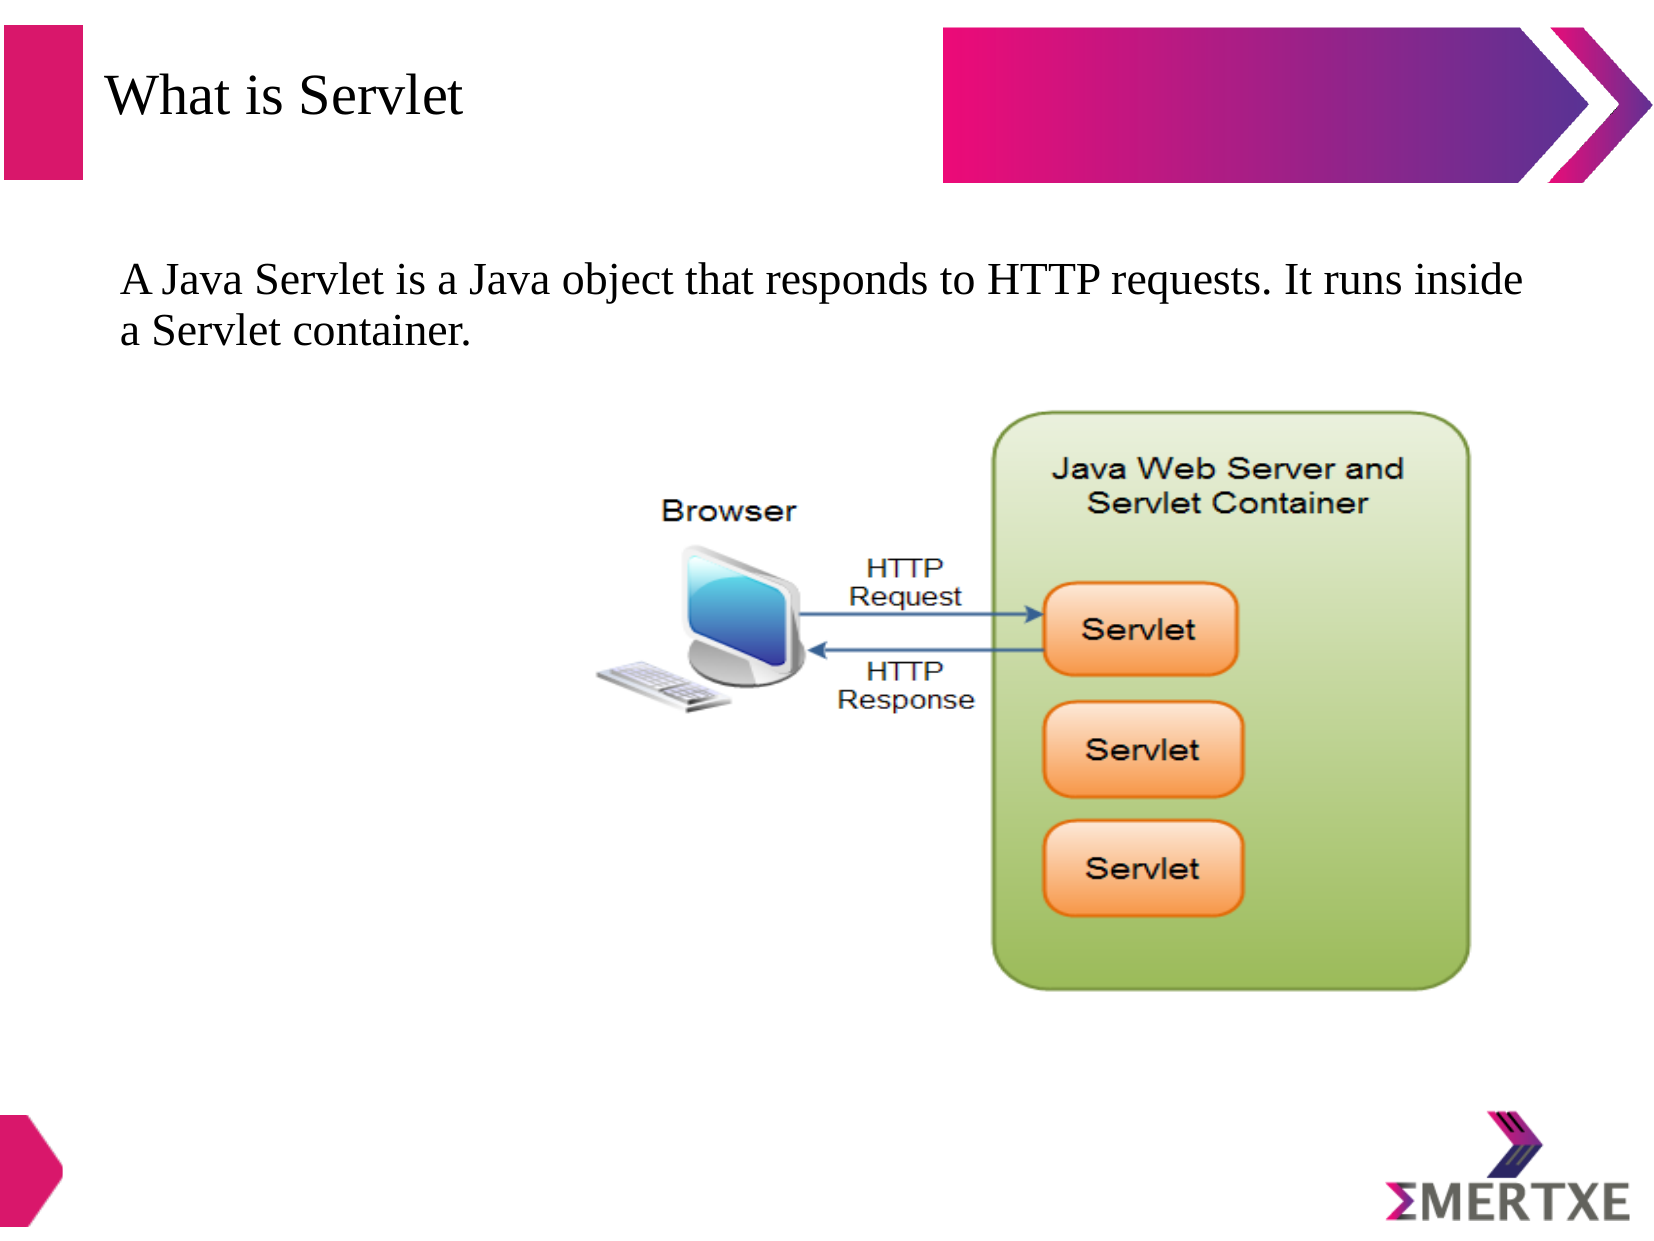

What is Servlet
A Java Servlet is a Java object that responds to HTTP requests. It runs inside a Servlet container.